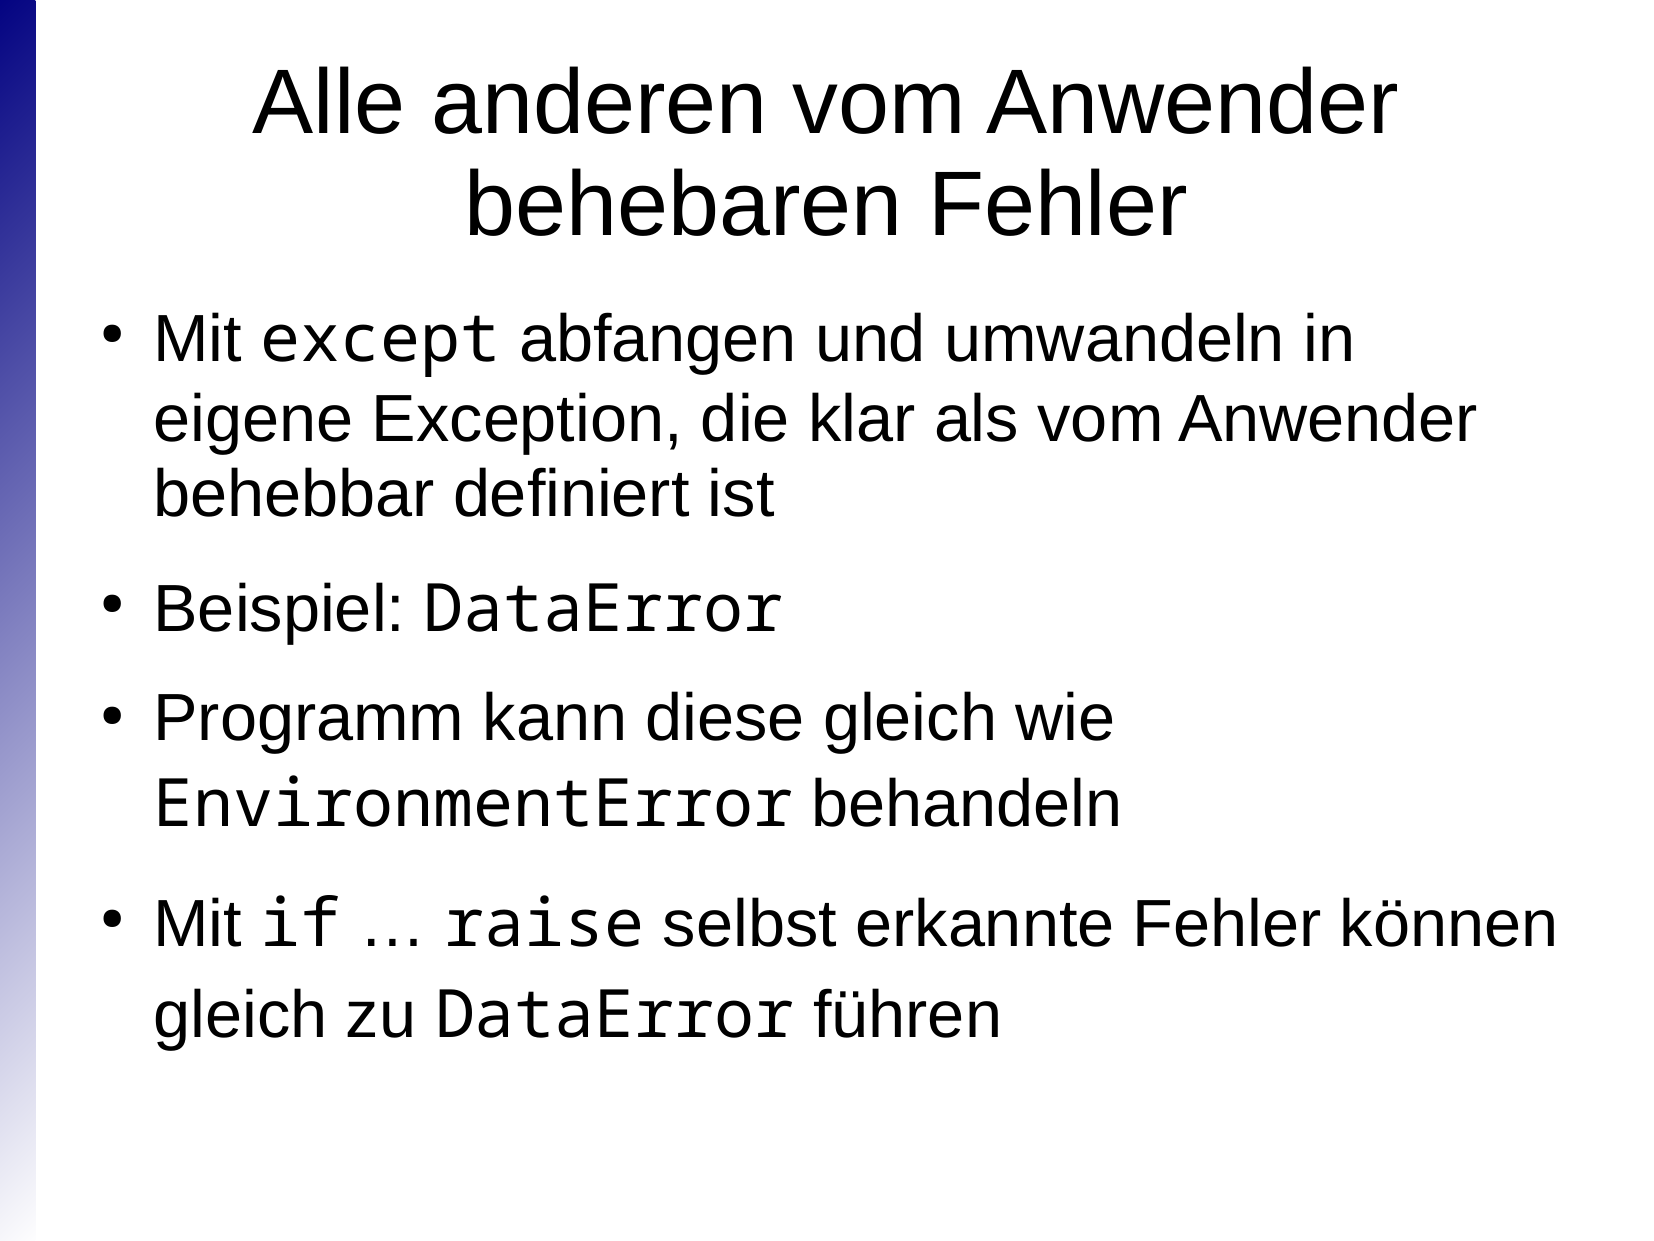

# Alle anderen vom Anwender behebaren Fehler
Mit except abfangen und umwandeln in eigene Exception, die klar als vom Anwender behebbar definiert ist
Beispiel: DataError
Programm kann diese gleich wie EnvironmentError behandeln
Mit if … raise selbst erkannte Fehler können gleich zu DataError führen